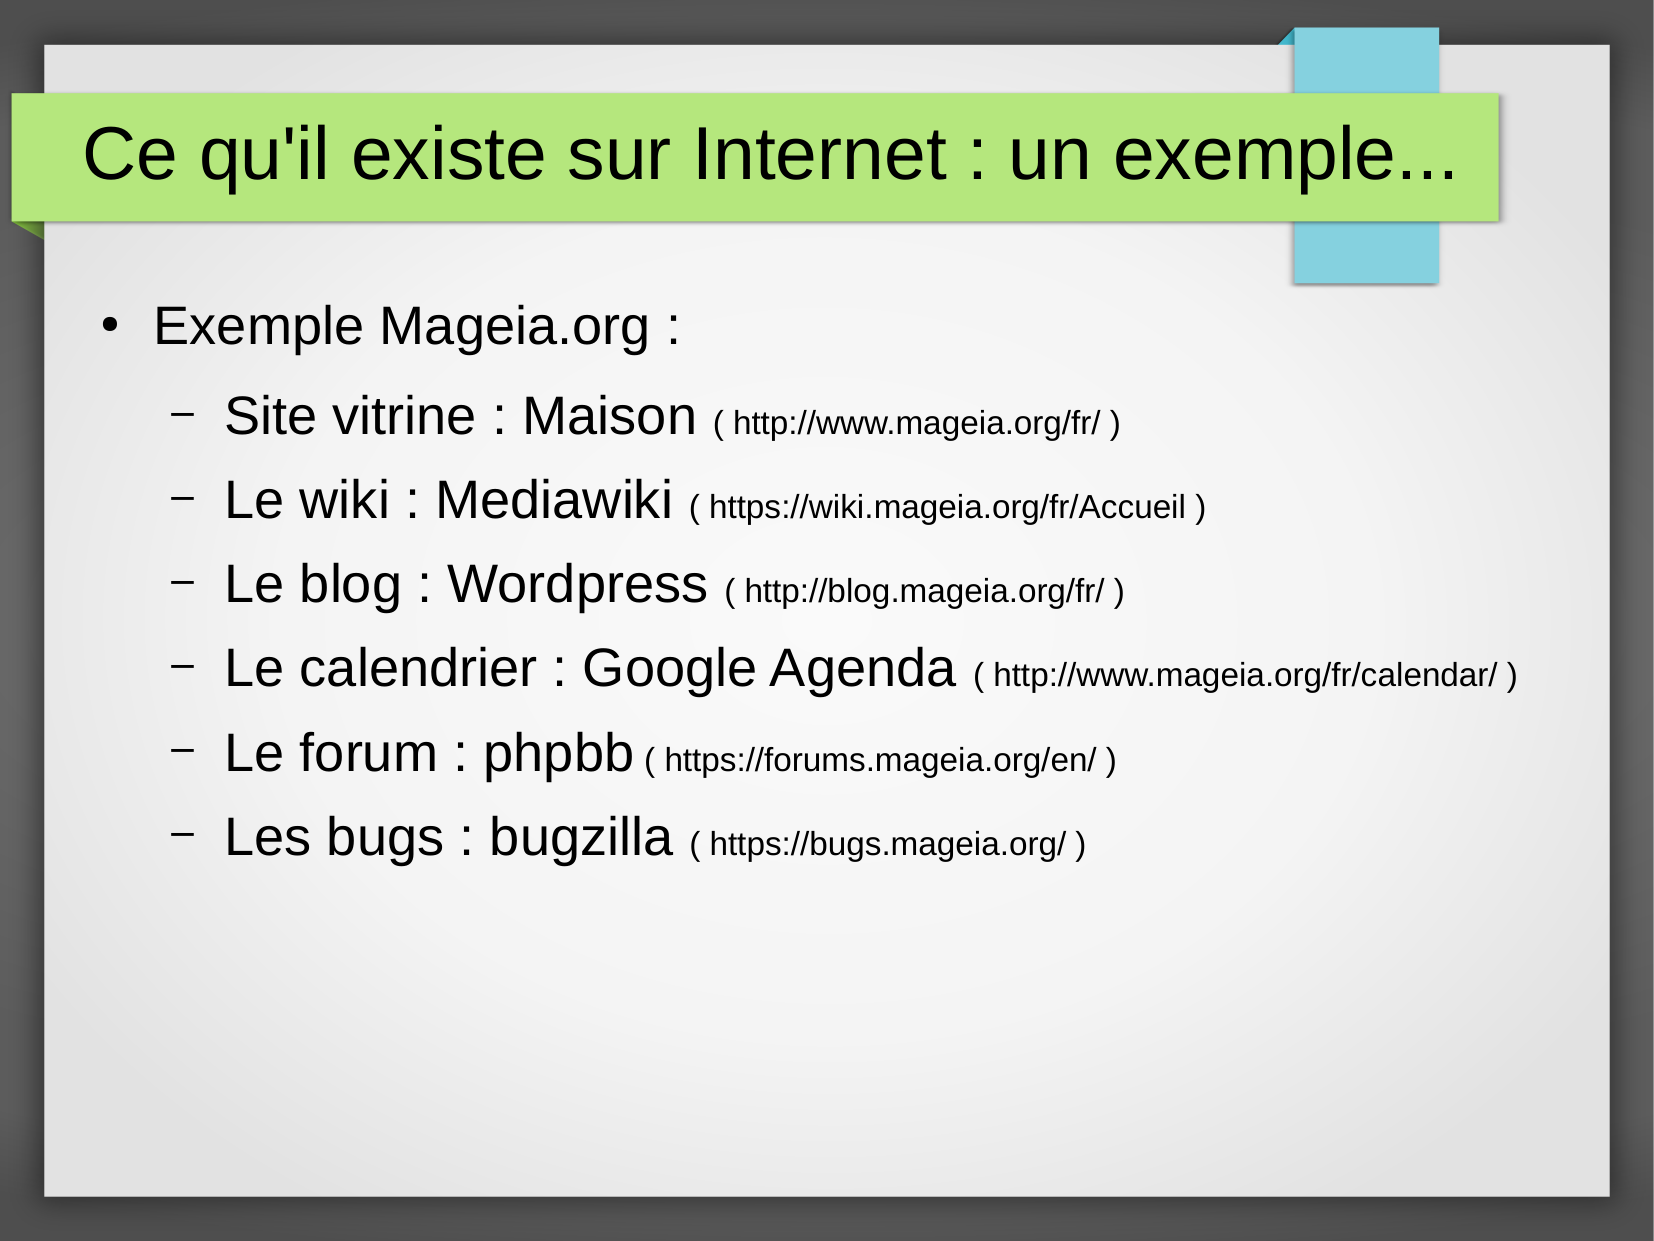

# Ce qu'il existe sur Internet : un exemple...
Exemple Mageia.org :
Site vitrine : Maison ( http://www.mageia.org/fr/ )
Le wiki : Mediawiki ( https://wiki.mageia.org/fr/Accueil )
Le blog : Wordpress ( http://blog.mageia.org/fr/ )
Le calendrier : Google Agenda ( http://www.mageia.org/fr/calendar/ )
Le forum : phpbb ( https://forums.mageia.org/en/ )
Les bugs : bugzilla ( https://bugs.mageia.org/ )